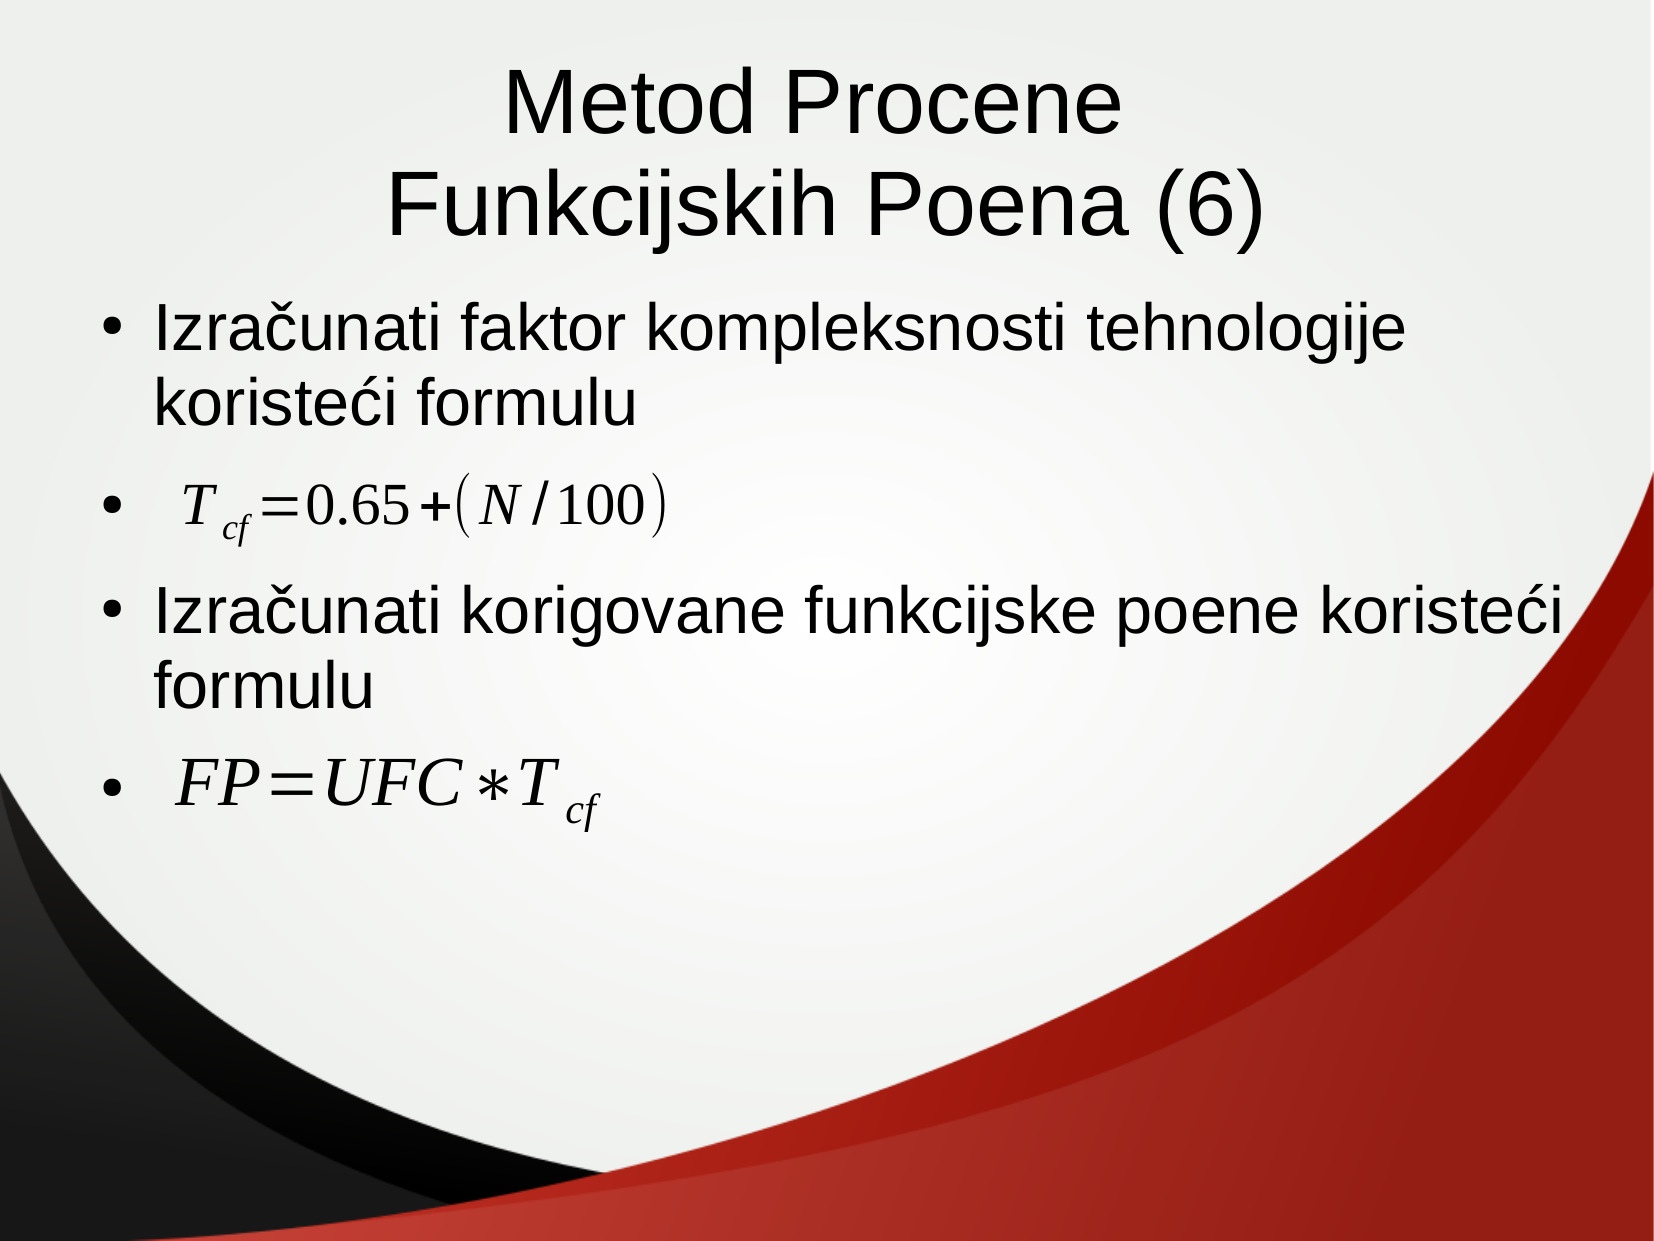

# Metod Procene Funkcijskih Poena (6)
Izračunati faktor kompleksnosti tehnologije koristeći formulu
Izračunati korigovane funkcijske poene koristeći formulu